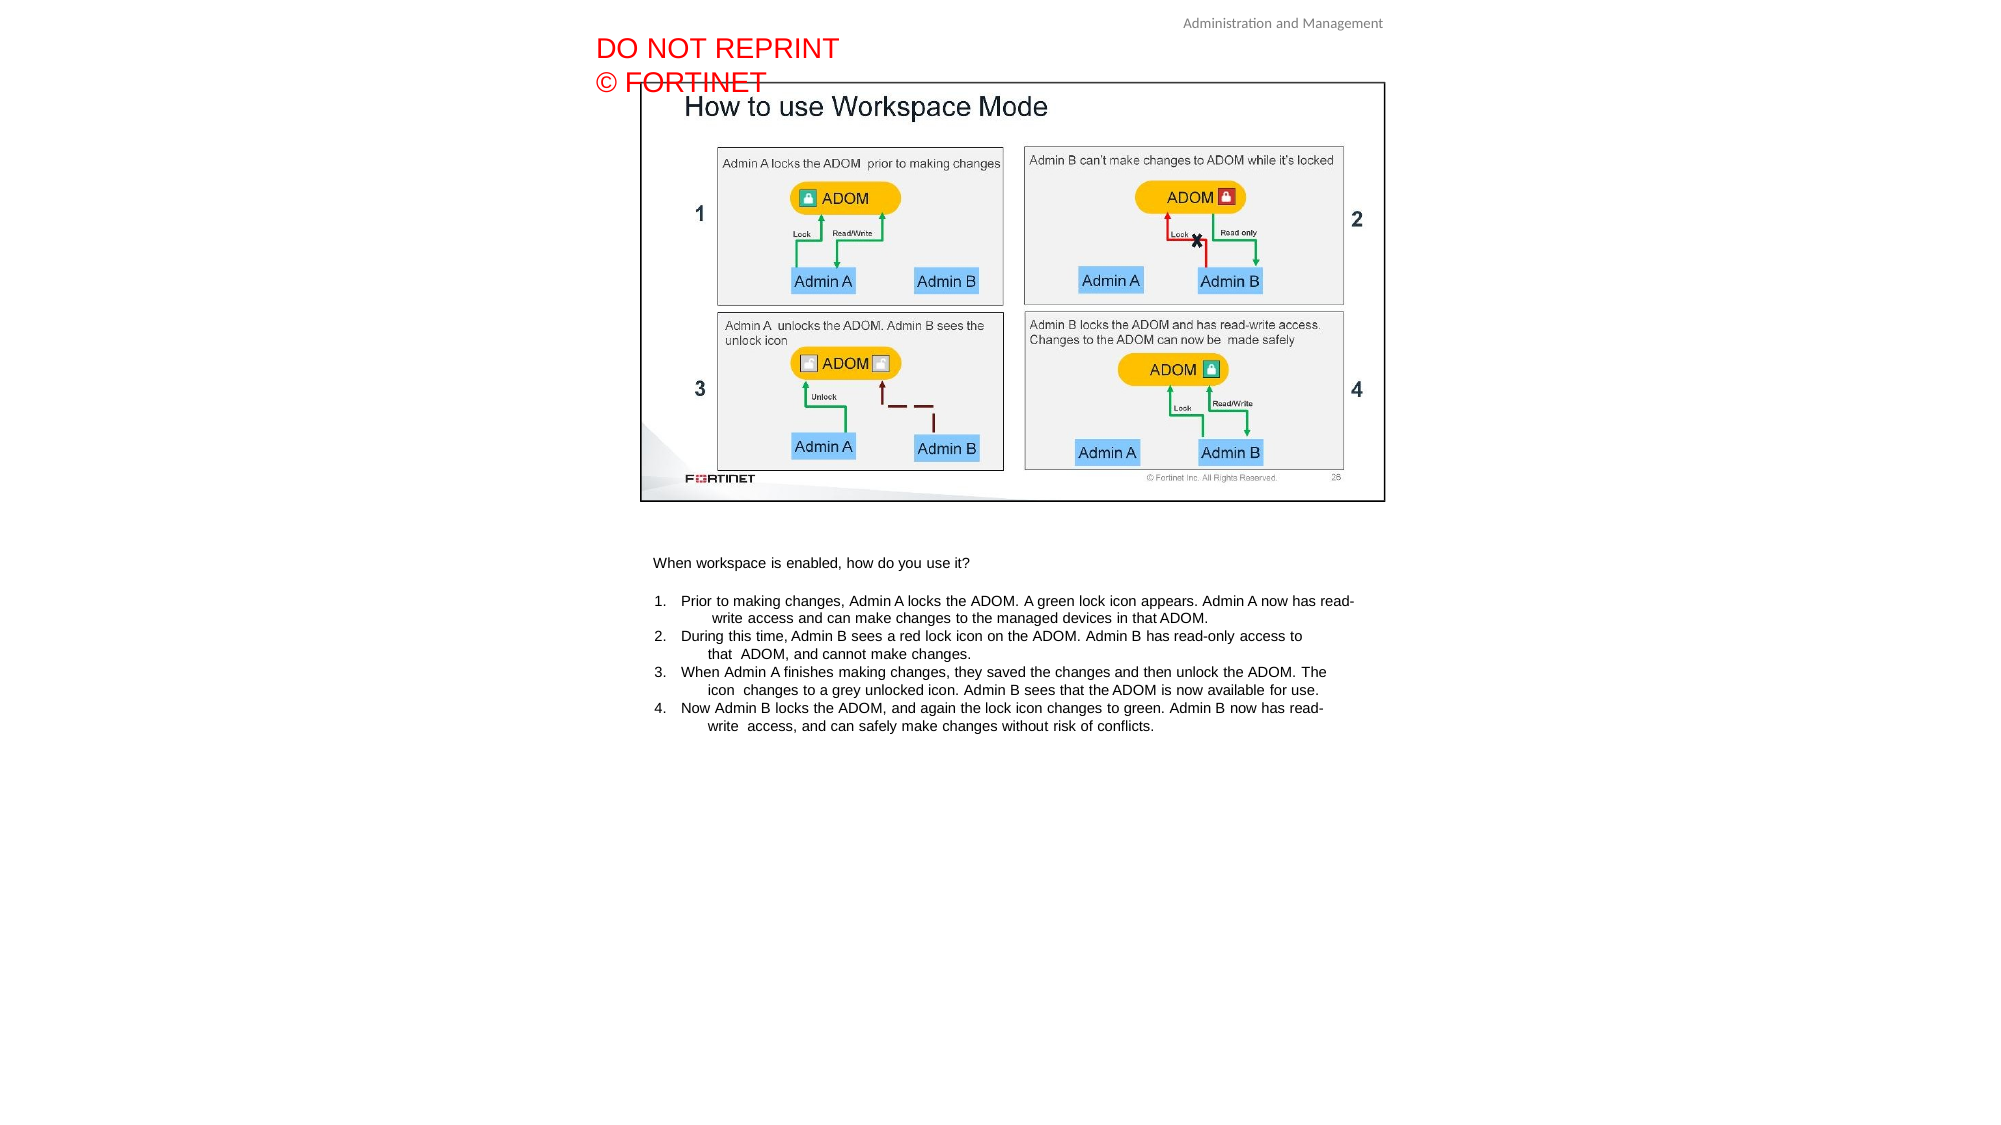

Administration and Management
DO NOT REPRINT
© FORTINET
When workspace is enabled, how do you use it?
Prior to making changes, Admin A locks the ADOM. A green lock icon appears. Admin A now has read- write access and can make changes to the managed devices in that ADOM.
During this time, Admin B sees a red lock icon on the ADOM. Admin B has read-only access to that ADOM, and cannot make changes.
When Admin A finishes making changes, they saved the changes and then unlock the ADOM. The icon changes to a grey unlocked icon. Admin B sees that the ADOM is now available for use.
Now Admin B locks the ADOM, and again the lock icon changes to green. Admin B now has read-write access, and can safely make changes without risk of conflicts.
FortiManager 6.2 Study Guide
1